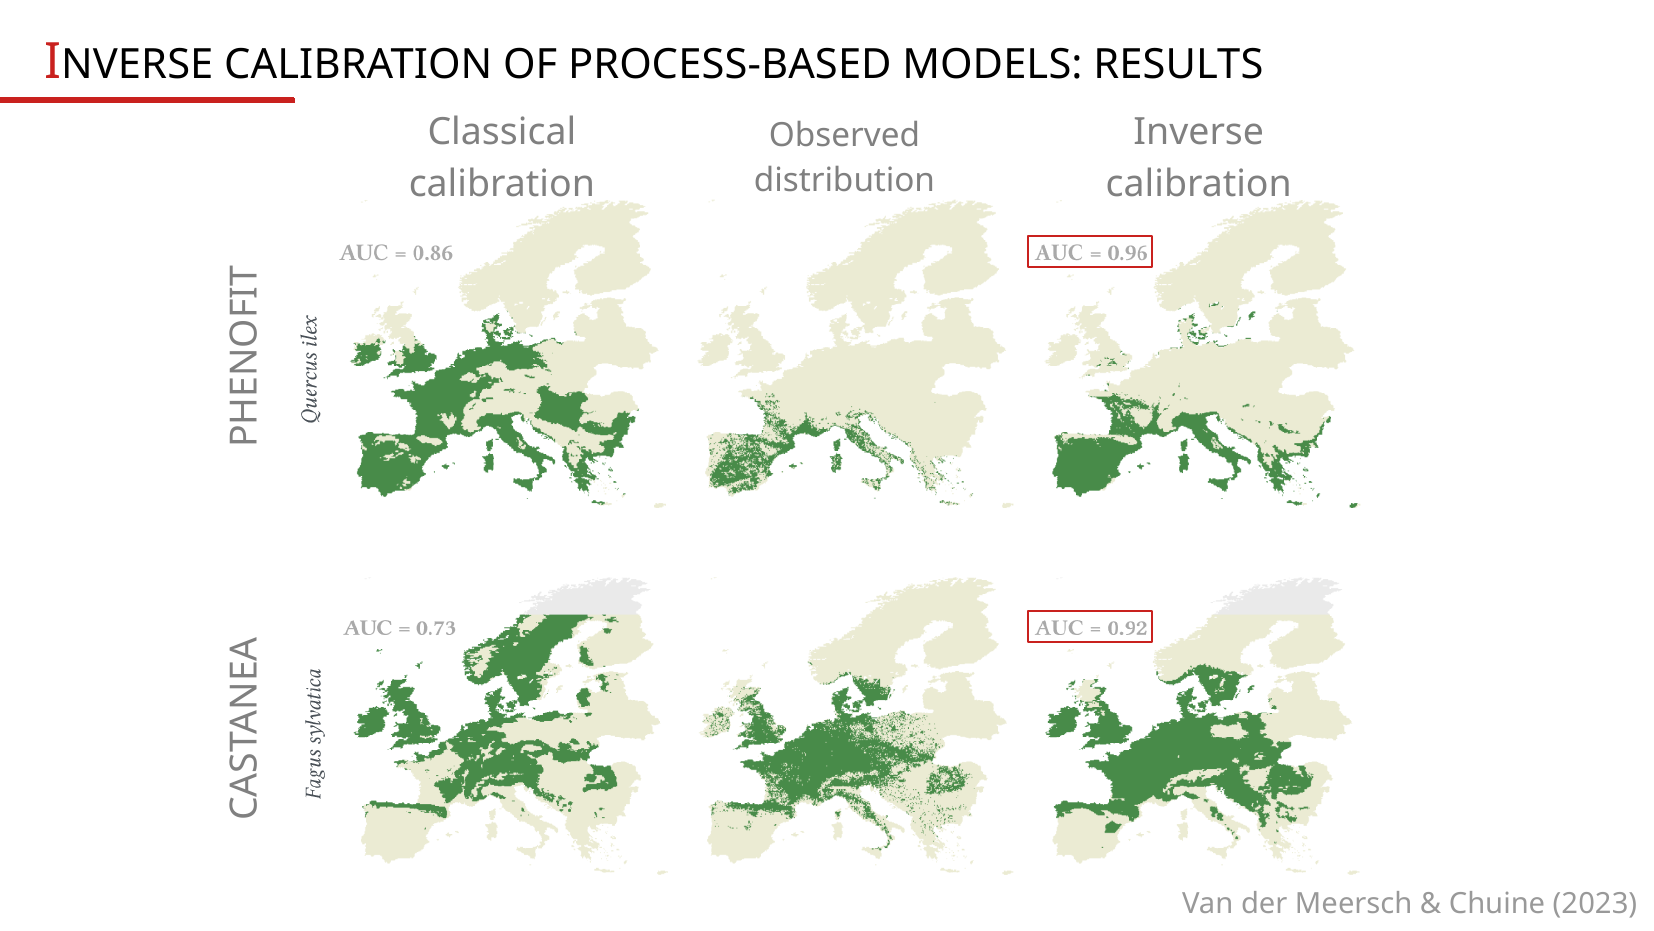

INVERSE CALIBRATION OF PROCESS-BASED MODELS: RESULTS
Classical calibration
Inverse calibration
Observed distribution
PHENOFIT
CASTANEA
Van der Meersch & Chuine (2023)